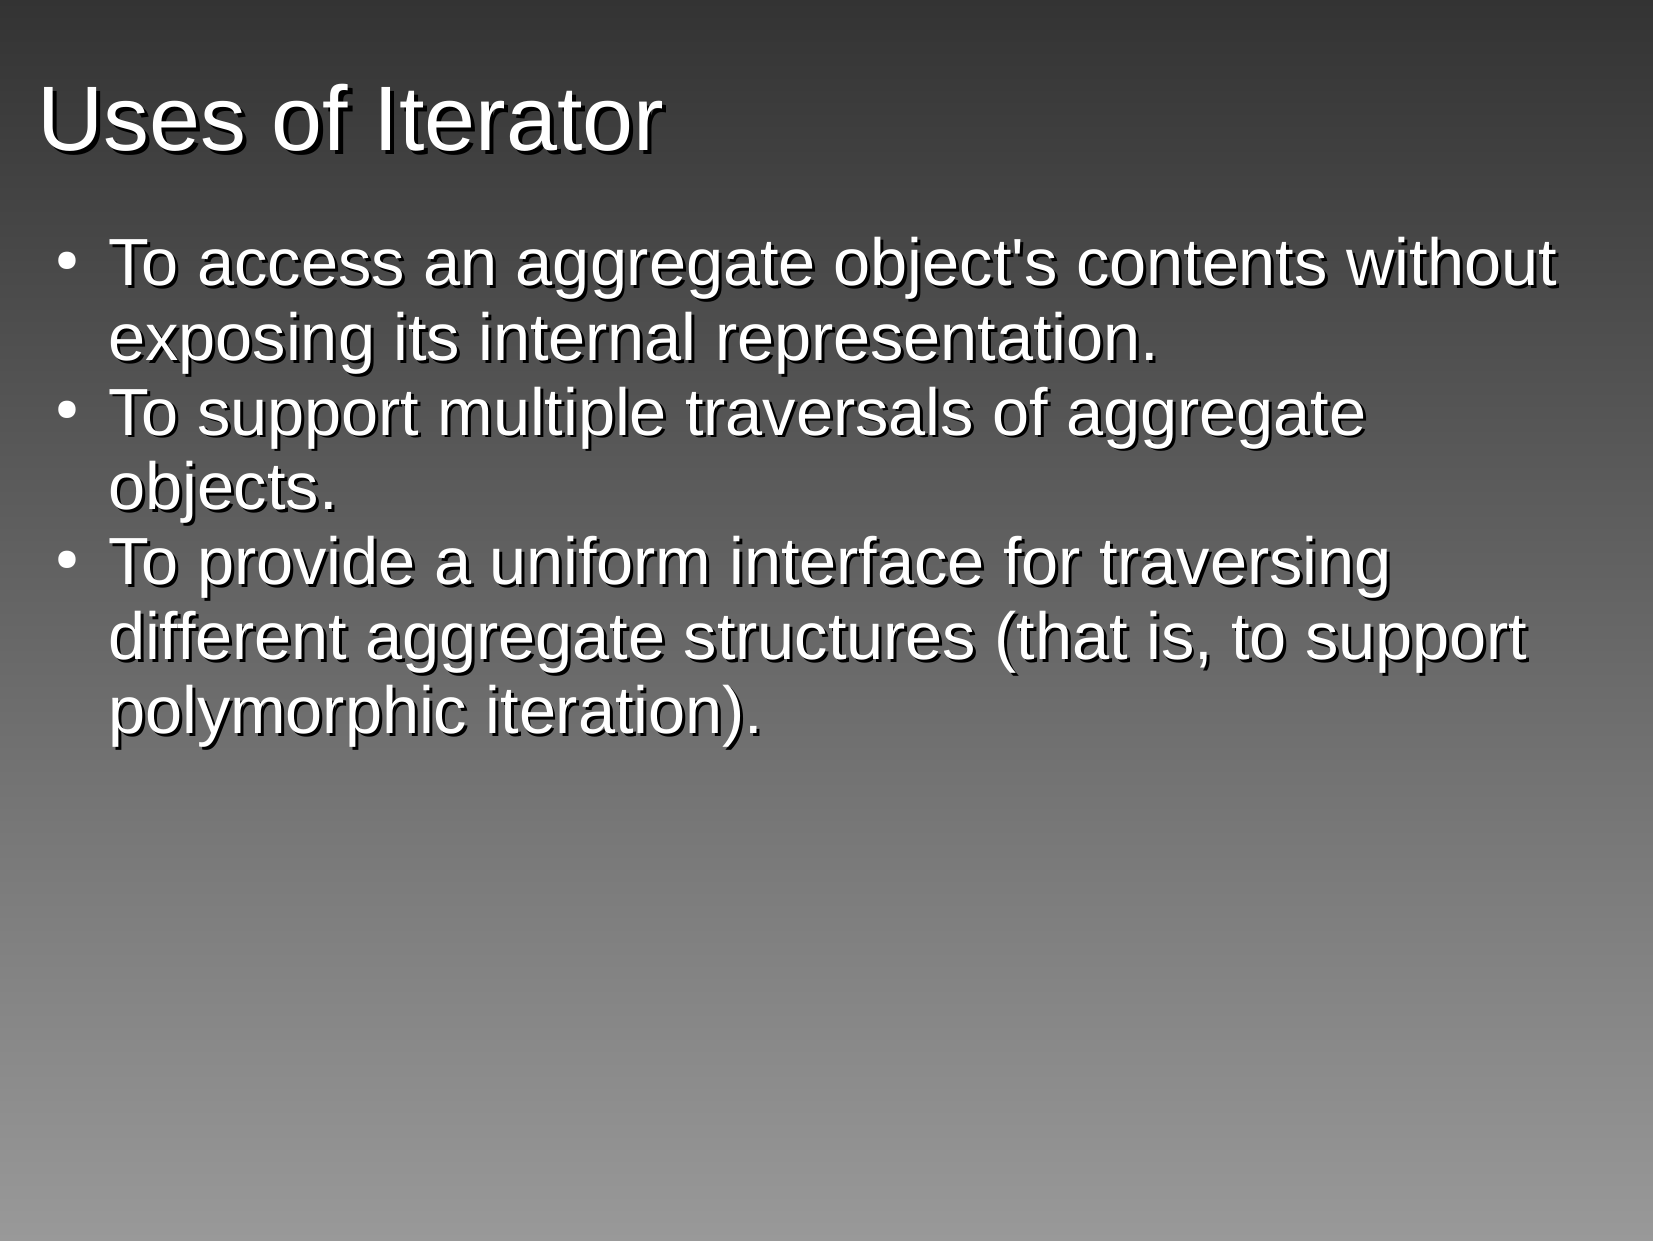

# Uses of Iterator
To access an aggregate object's contents without exposing its internal representation.
To support multiple traversals of aggregate objects.
To provide a uniform interface for traversing different aggregate structures (that is, to support polymorphic iteration).